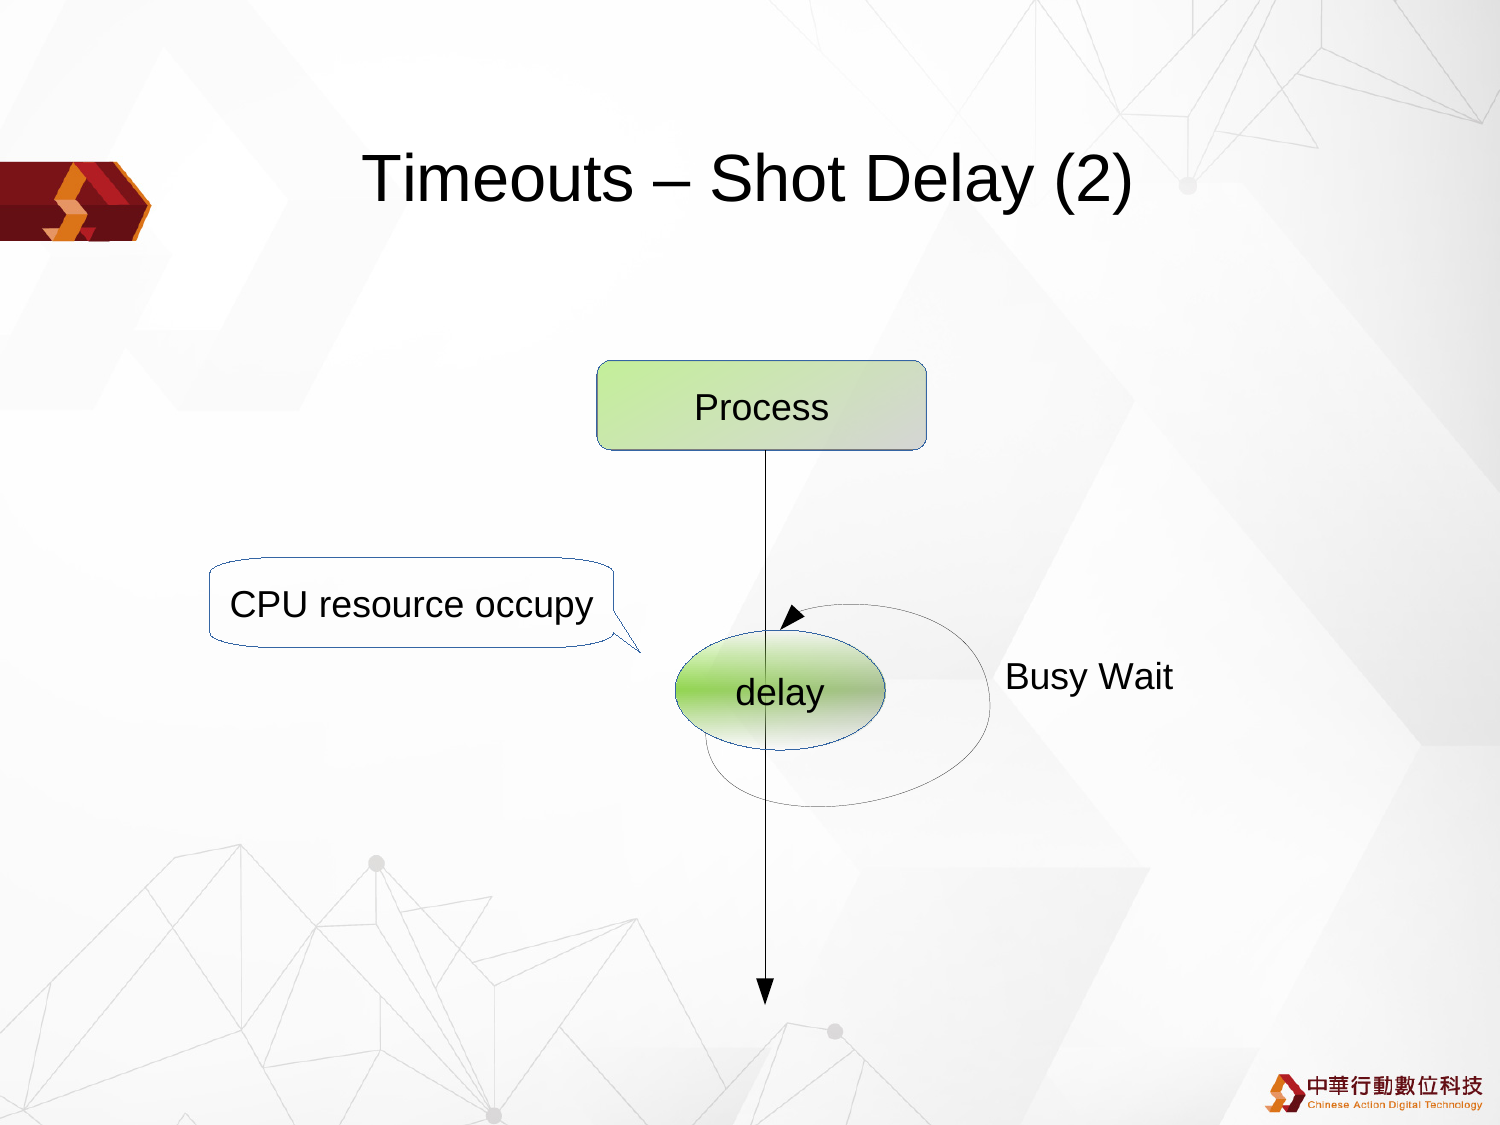

# Timeouts – Shot Delay (2)
Process
CPU resource occupy
delay
Busy Wait